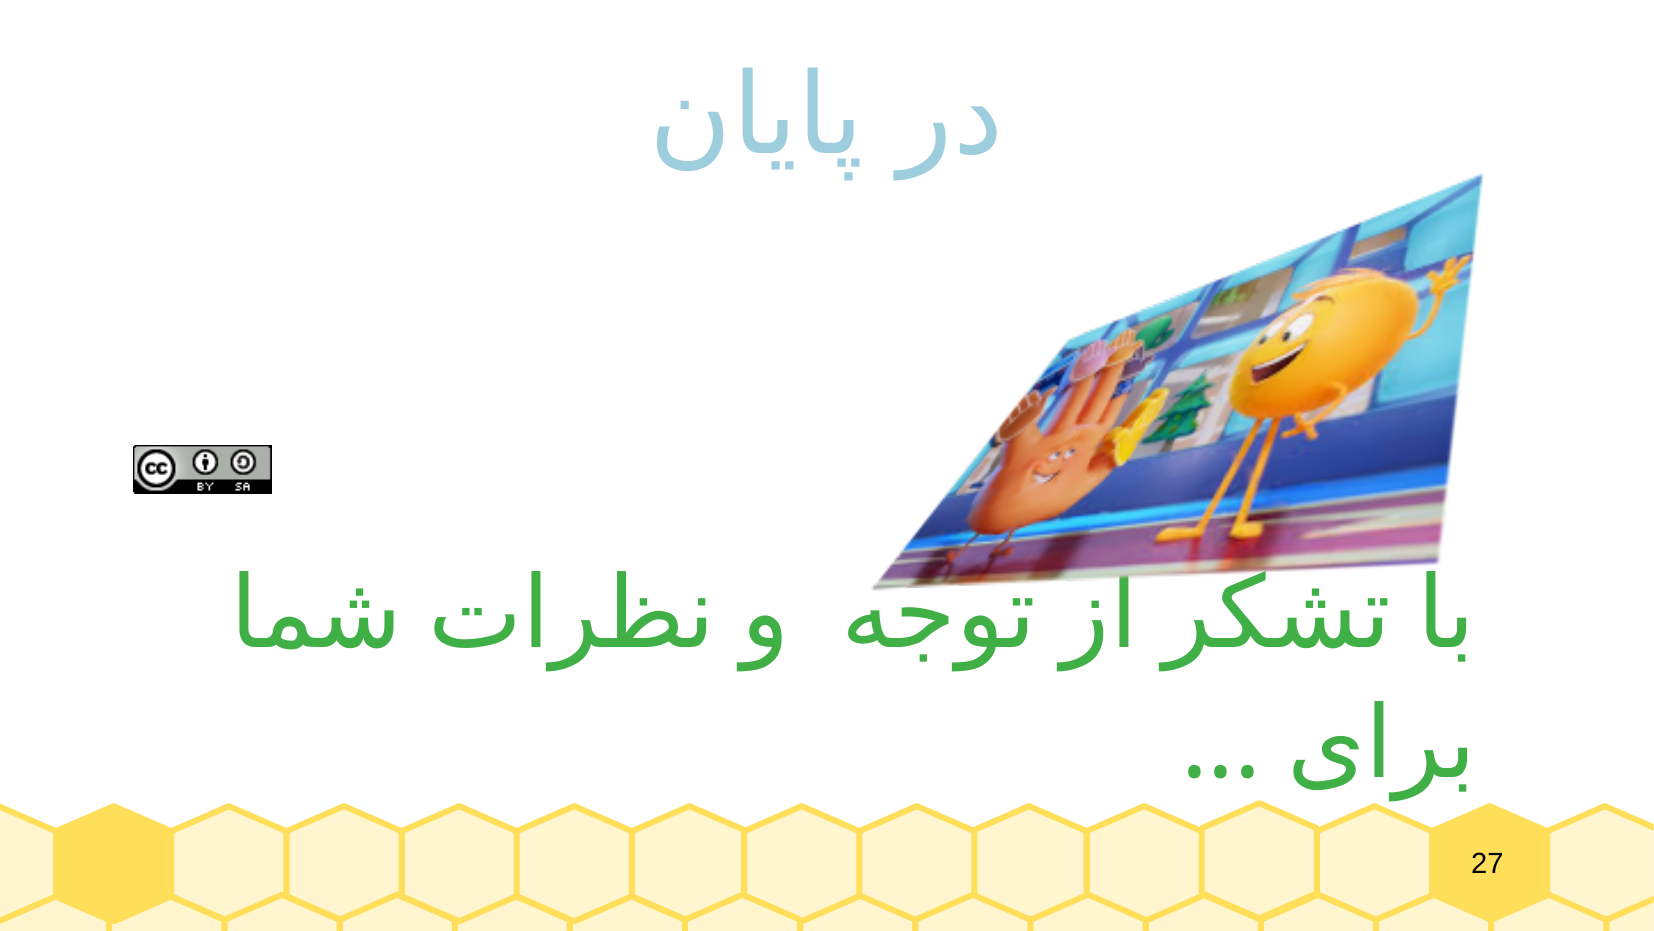

# در پایان
با تشکر از توجه و نظرات شما برای ...